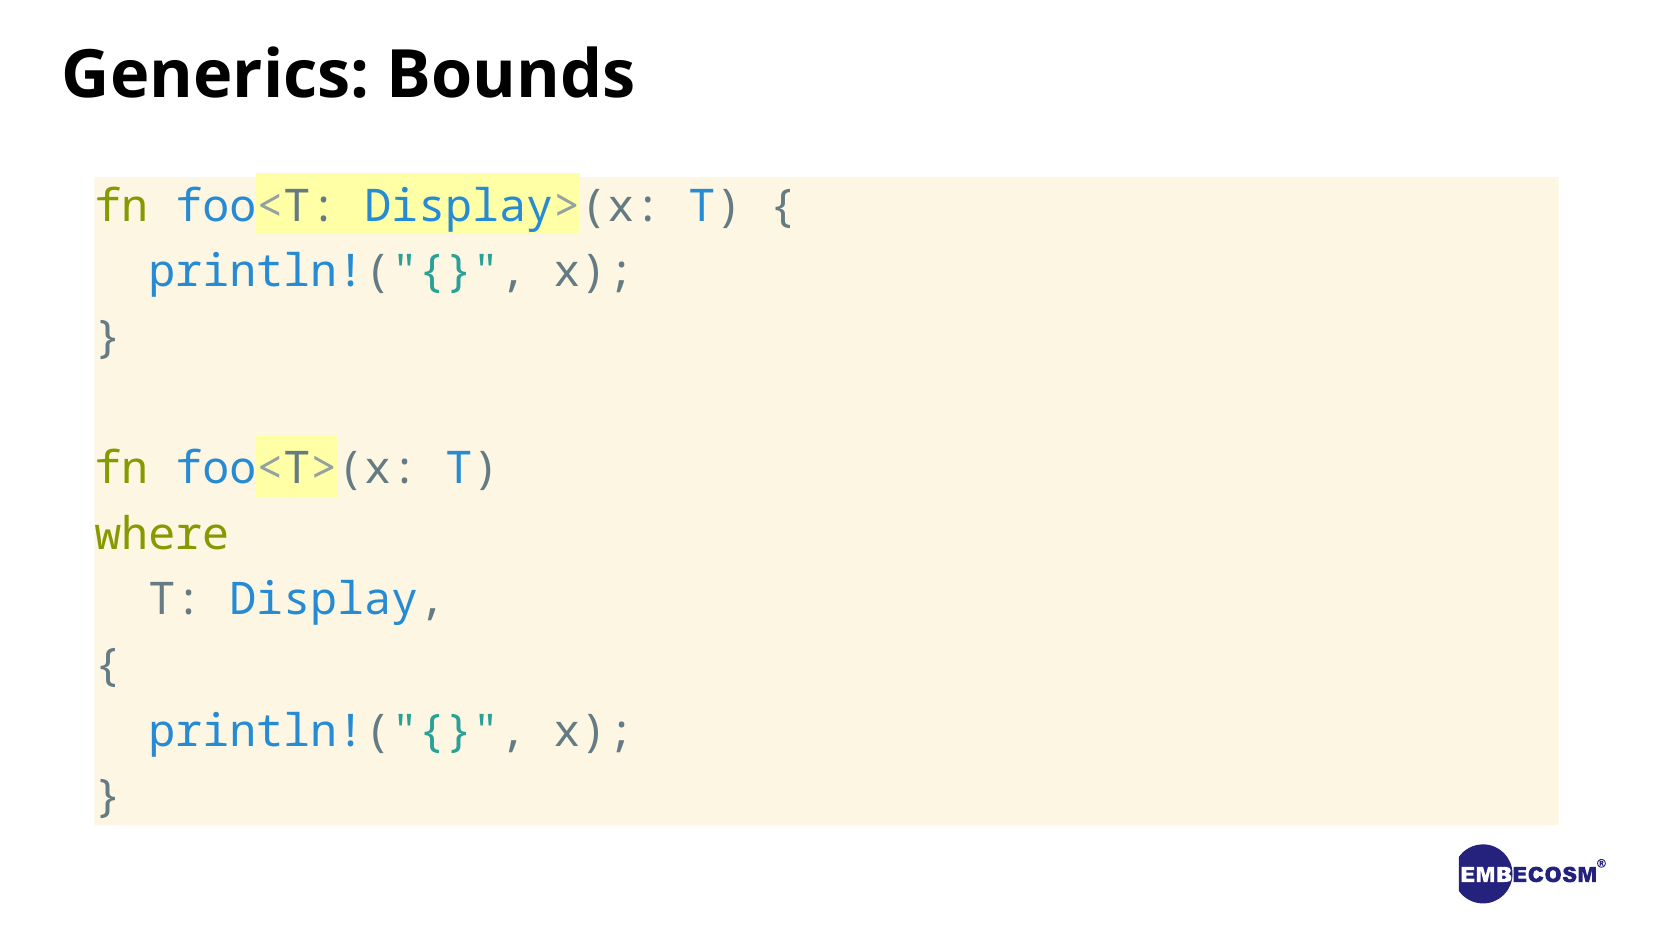

# Generics: Bounds
fn foo<T: Display>(x: T) {
 println!("{}", x);
}
fn foo<T>(x: T)
where
 T: Display,
{
 println!("{}", x);
}